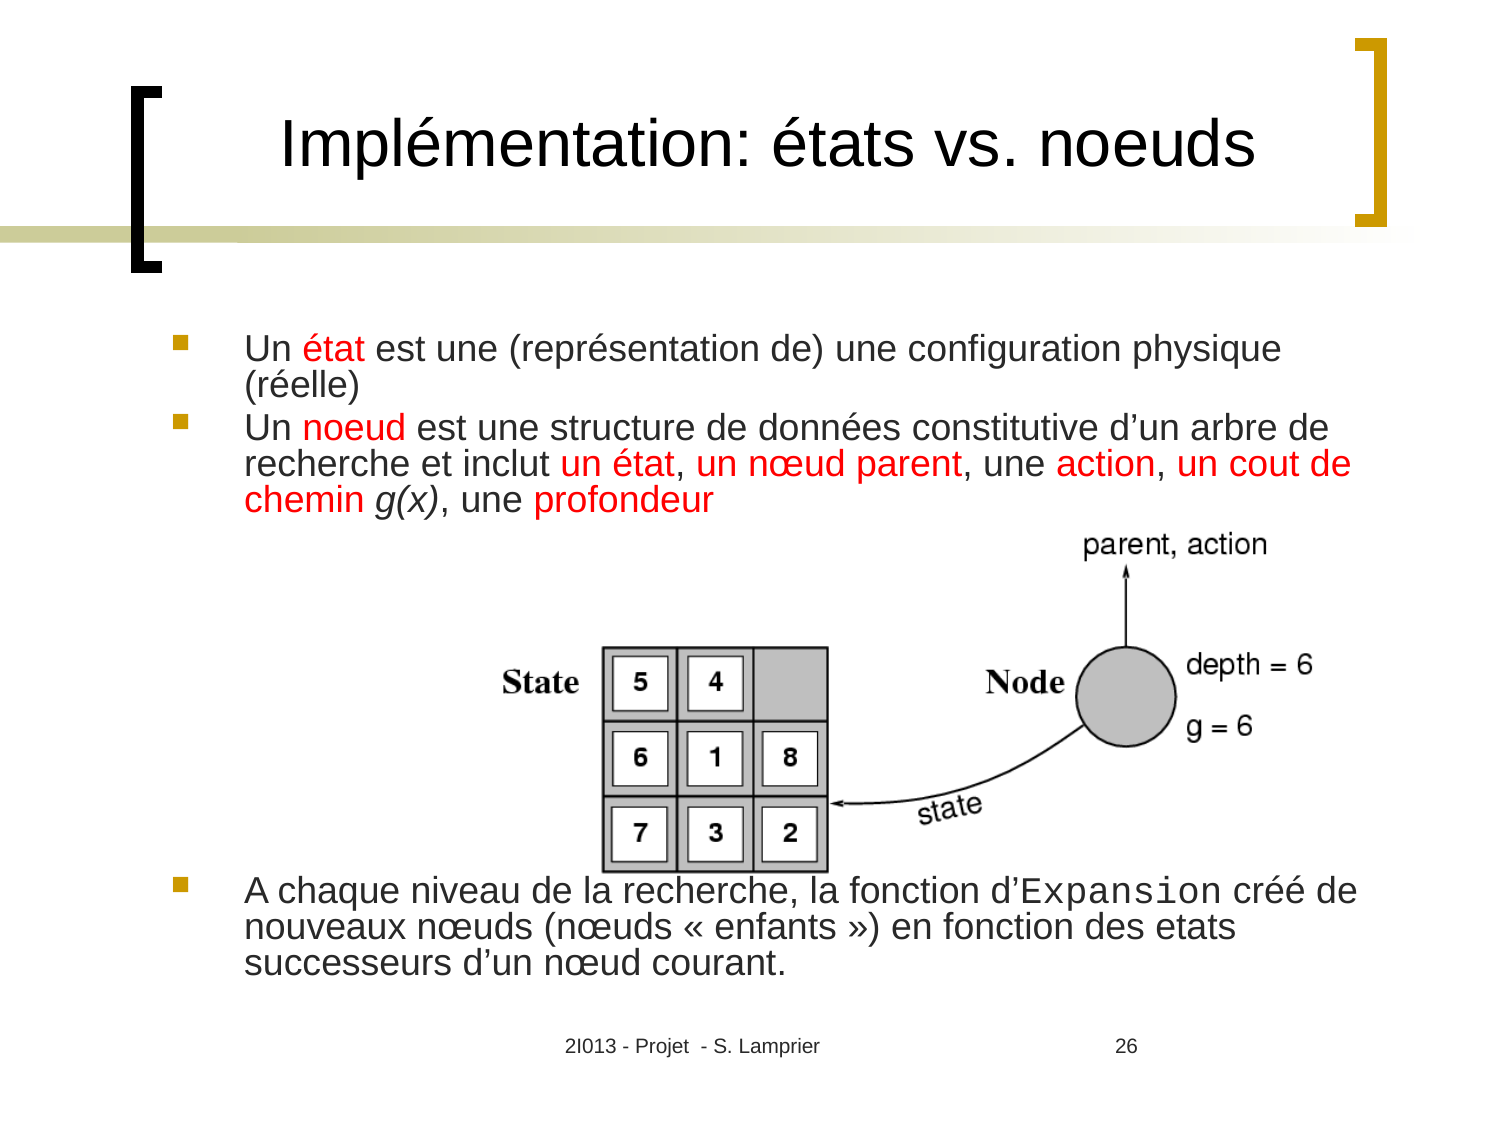

# Implémentation: états vs. noeuds
Un état est une (représentation de) une configuration physique (réelle)
Un noeud est une structure de données constitutive d’un arbre de recherche et inclut un état, un nœud parent, une action, un cout de chemin g(x), une profondeur
A chaque niveau de la recherche, la fonction d’Expansion créé de nouveaux nœuds (nœuds « enfants ») en fonction des etats successeurs d’un nœud courant.
2I013 - Projet - S. Lamprier